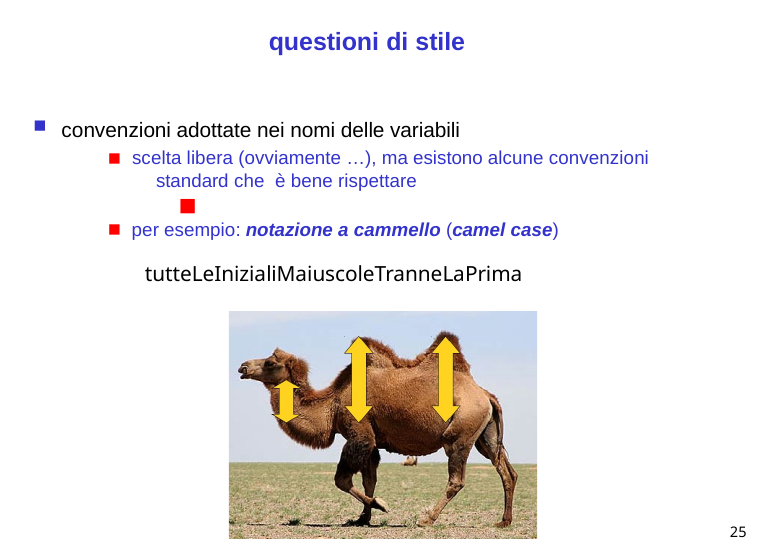

# questioni di stile
convenzioni adottate nei nomi delle variabili
scelta libera (ovviamente …), ma esistono alcune convenzioni standard che è bene rispettare
per esempio: notazione a cammello (camel case)
tutteLeInizialiMaiuscoleTranneLaPrima
25